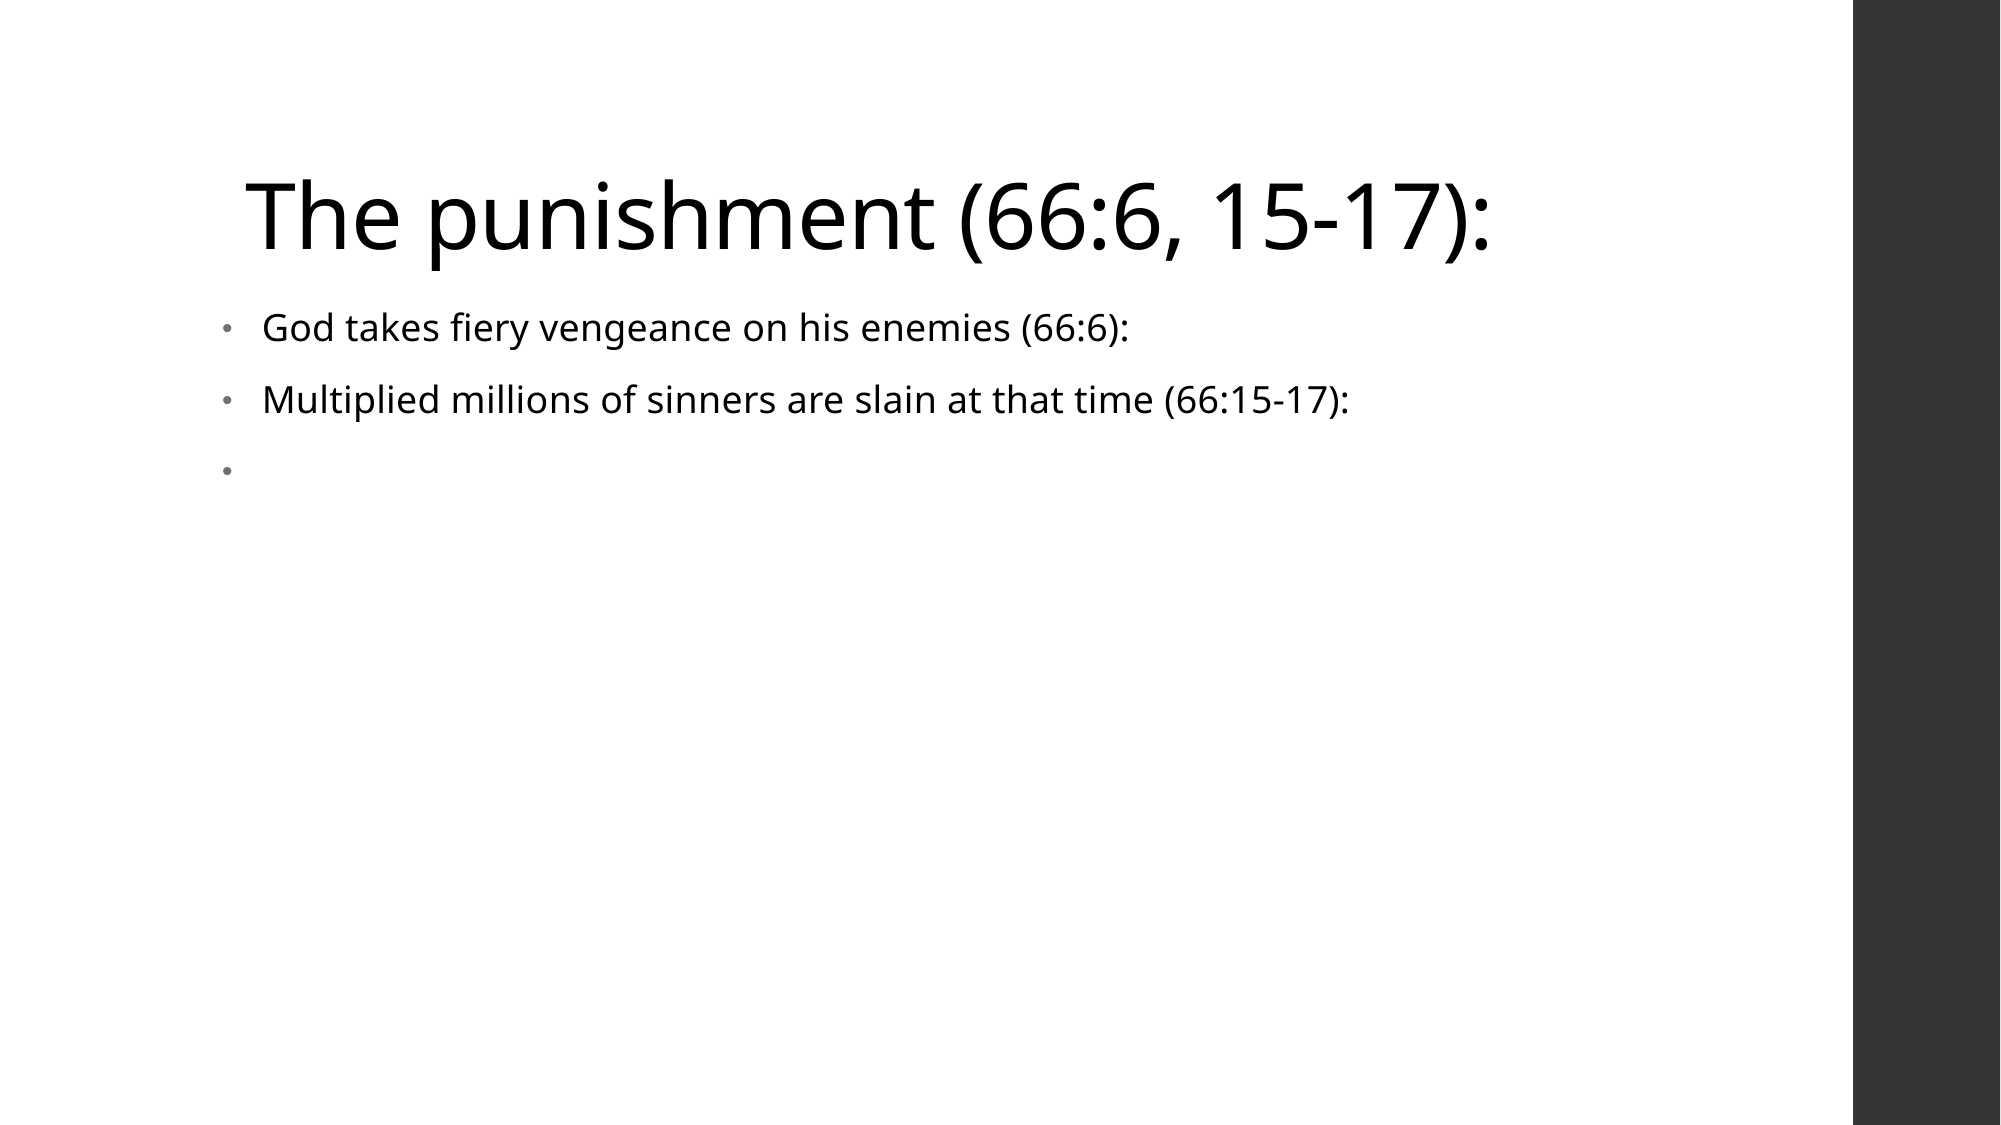

# The punishment (66:6, 15-17):
 God takes fiery vengeance on his enemies (66:6):
 Multiplied millions of sinners are slain at that time (66:15-17):